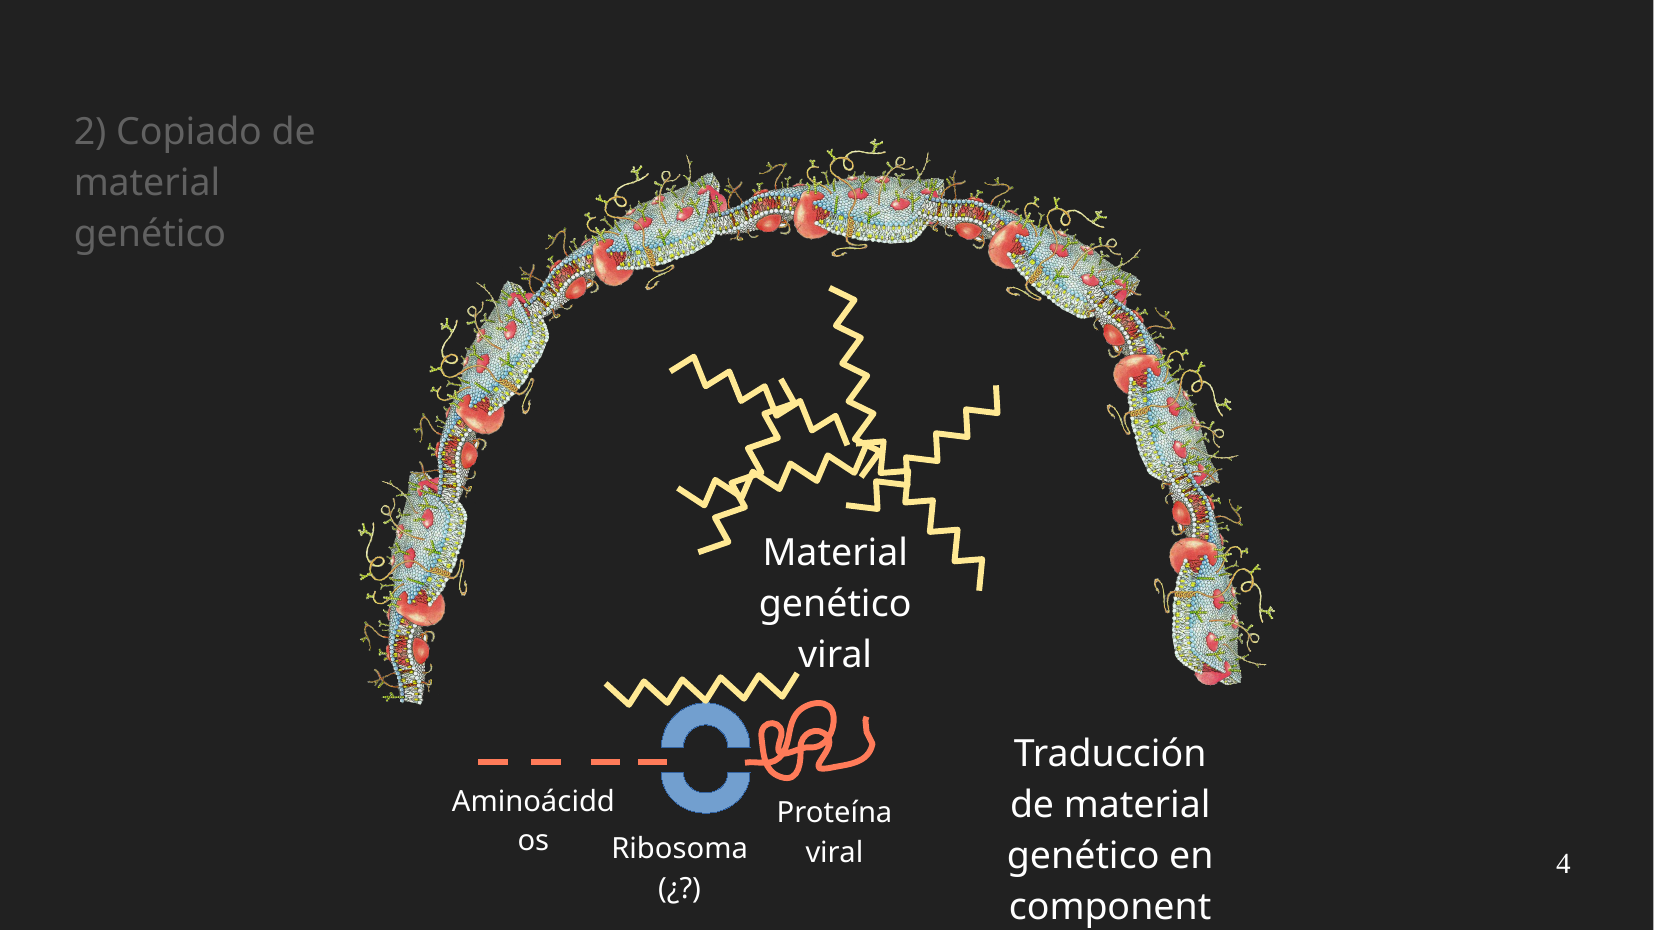

2) Copiado de material genético
Material genético viral
Traducción de material genético en componentes de cápside
Aminoáciddos
Proteína viral
Ribosoma (¿?)
4